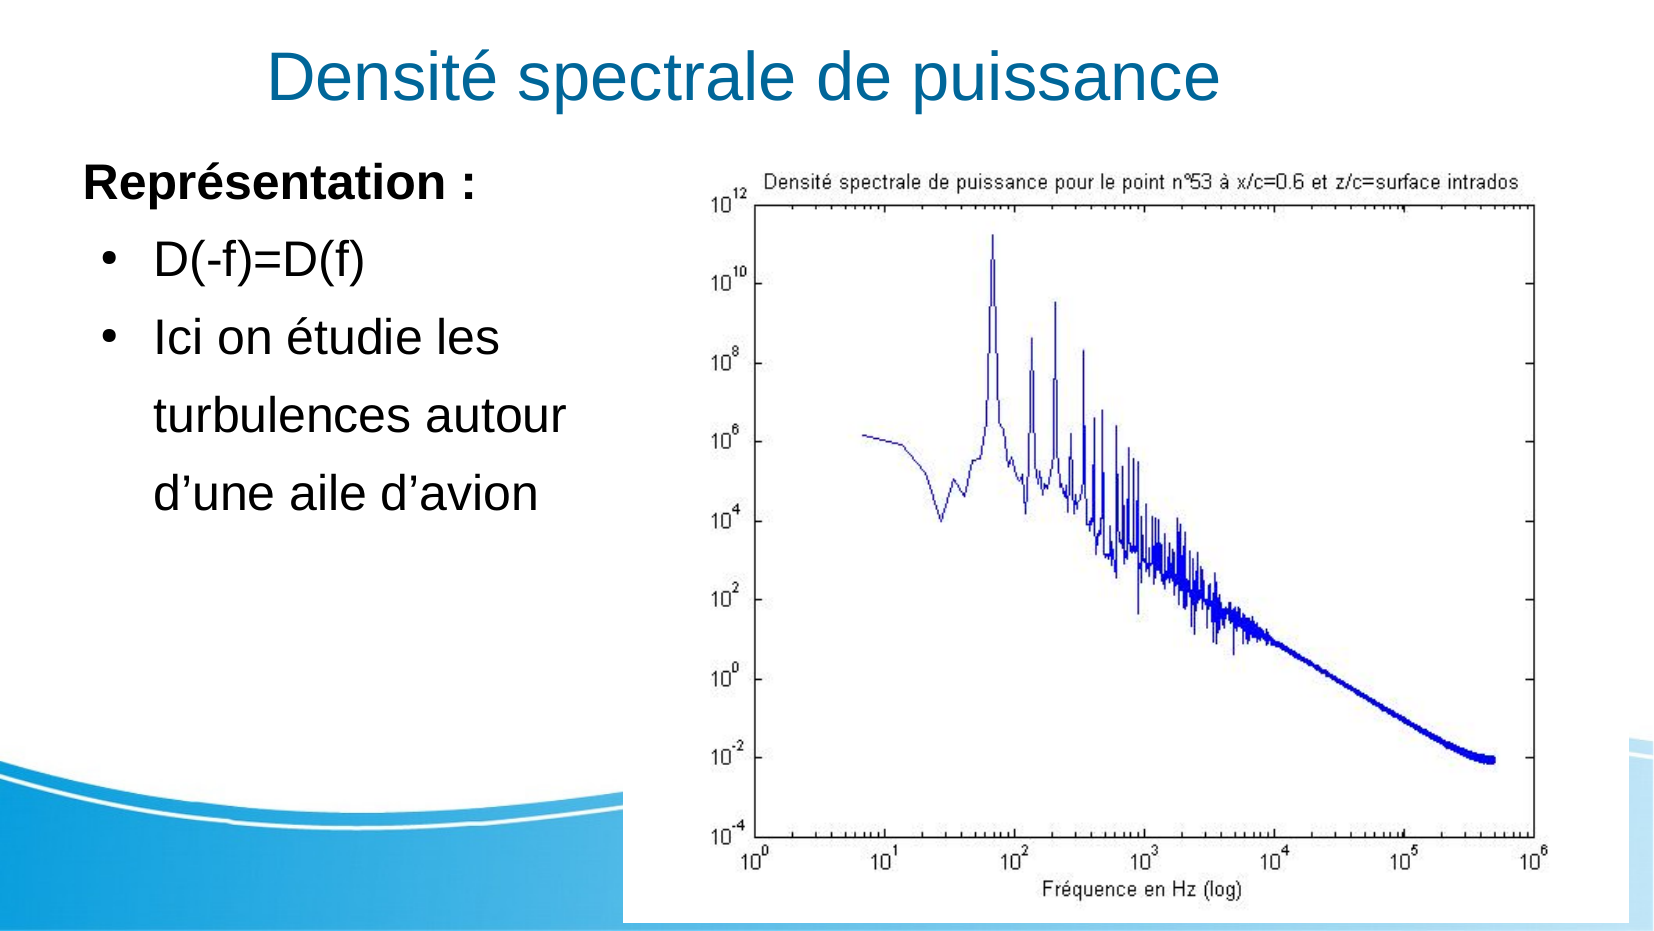

# Densité spectrale de puissance
Représentation :
D(-f)=D(f)
Ici on étudie les
turbulences autour
d’une aile d’avion